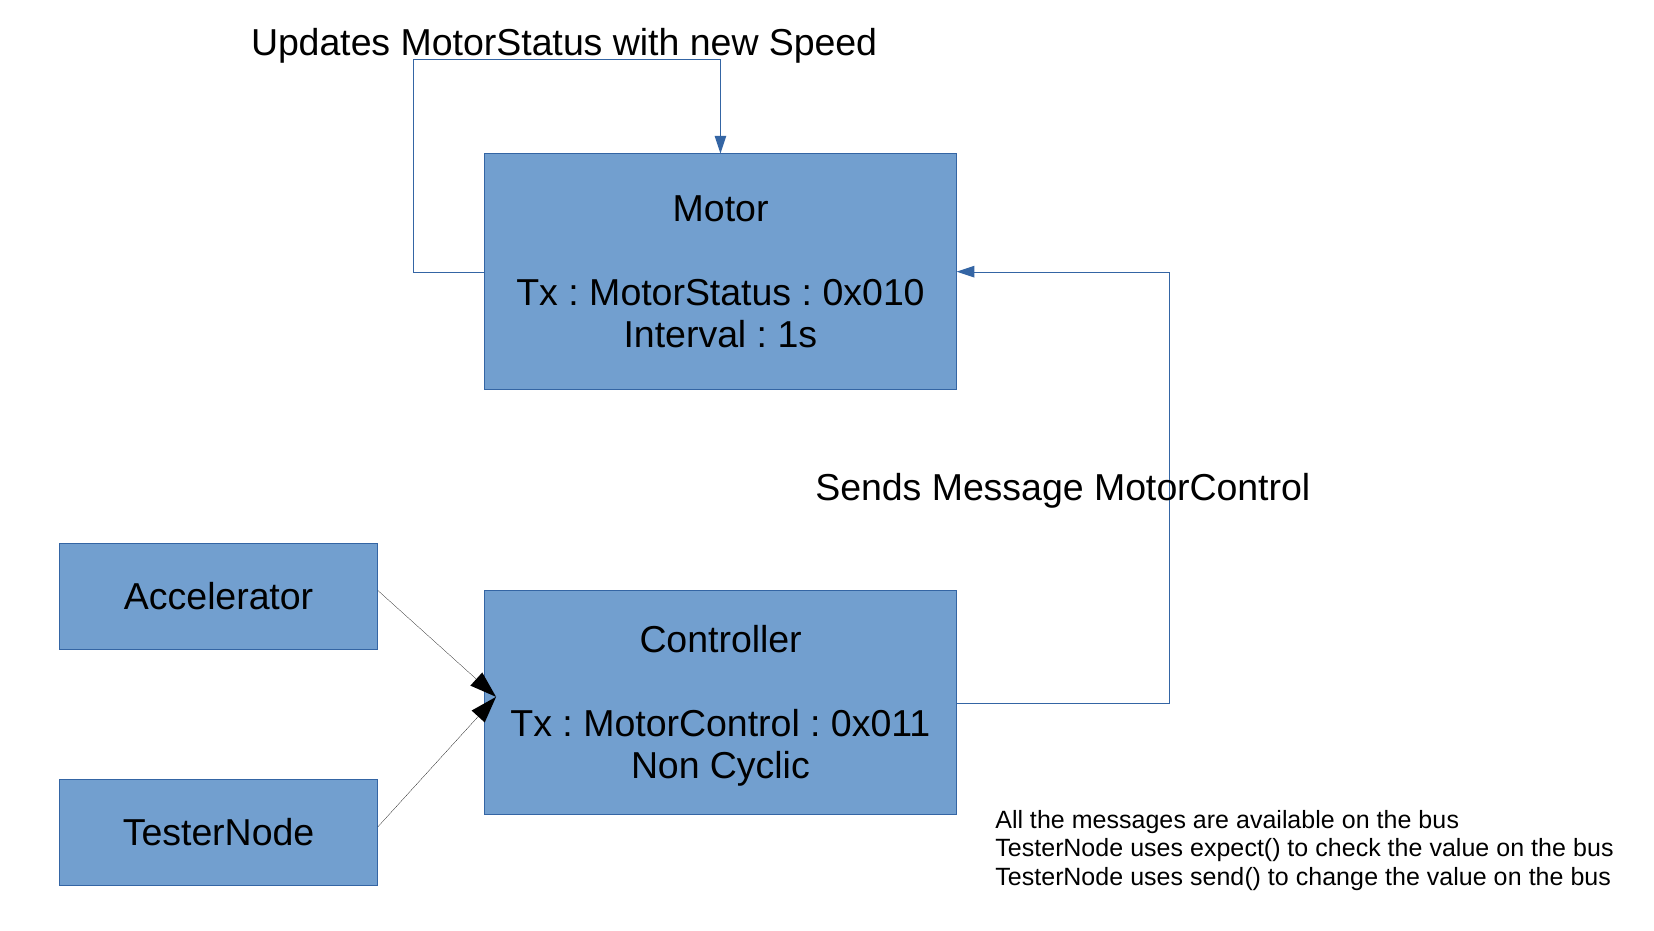

Updates MotorStatus with new Speed
Motor
Tx : MotorStatus : 0x010
Interval : 1s
Accelerator
Controller
Tx : MotorControl : 0x011
Non Cyclic
TesterNode
All the messages are available on the bus
TesterNode uses expect() to check the value on the bus
TesterNode uses send() to change the value on the bus